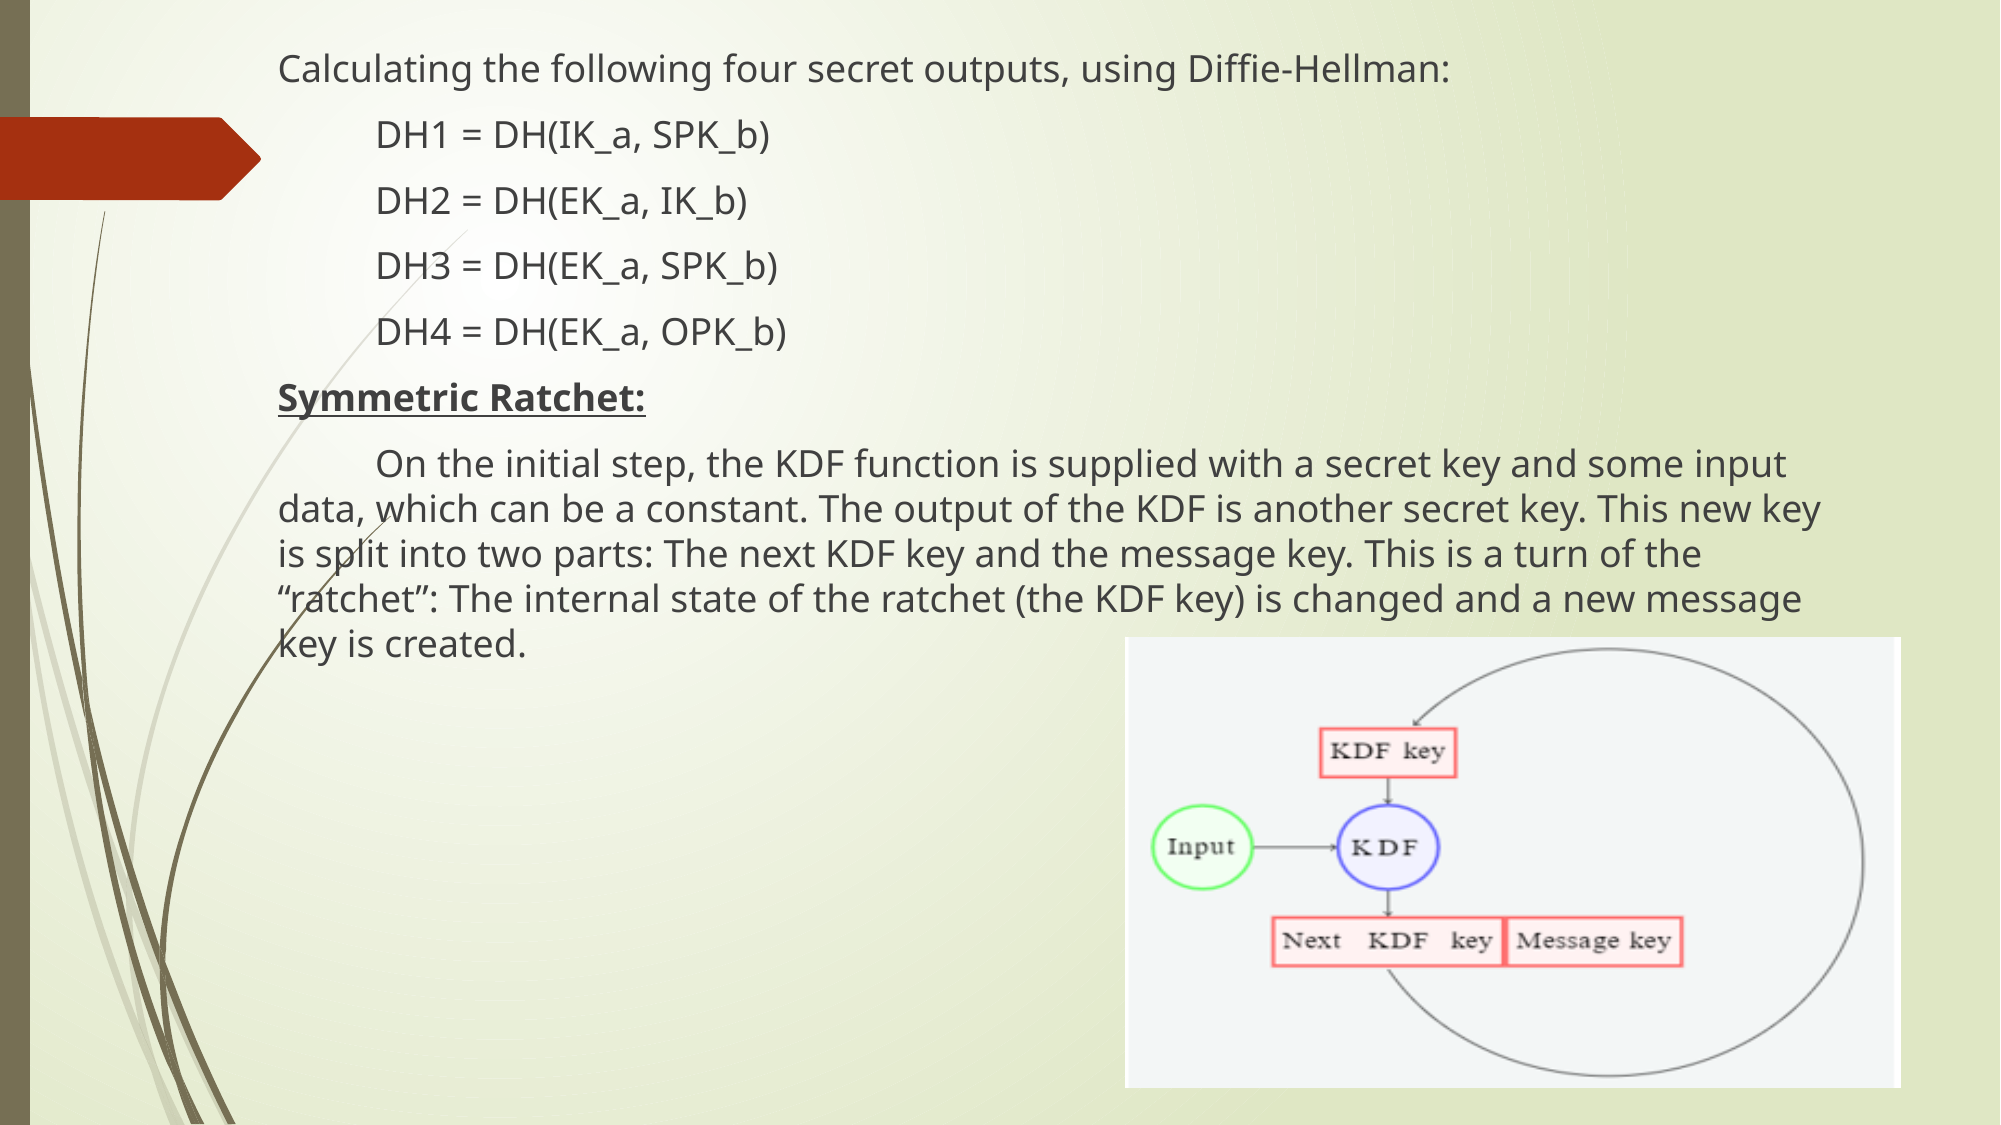

# Calculating the following four secret outputs, using Diffie-Hellman:
 DH1 = DH(IK_a, SPK_b)
 DH2 = DH(EK_a, IK_b)
 DH3 = DH(EK_a, SPK_b)
 DH4 = DH(EK_a, OPK_b)
Symmetric Ratchet:
 On the initial step, the KDF function is supplied with a secret key and some input data, which can be a constant. The output of the KDF is another secret key. This new key is split into two parts: The next KDF key and the message key. This is a turn of the “ratchet”: The internal state of the ratchet (the KDF key) is changed and a new message key is created.